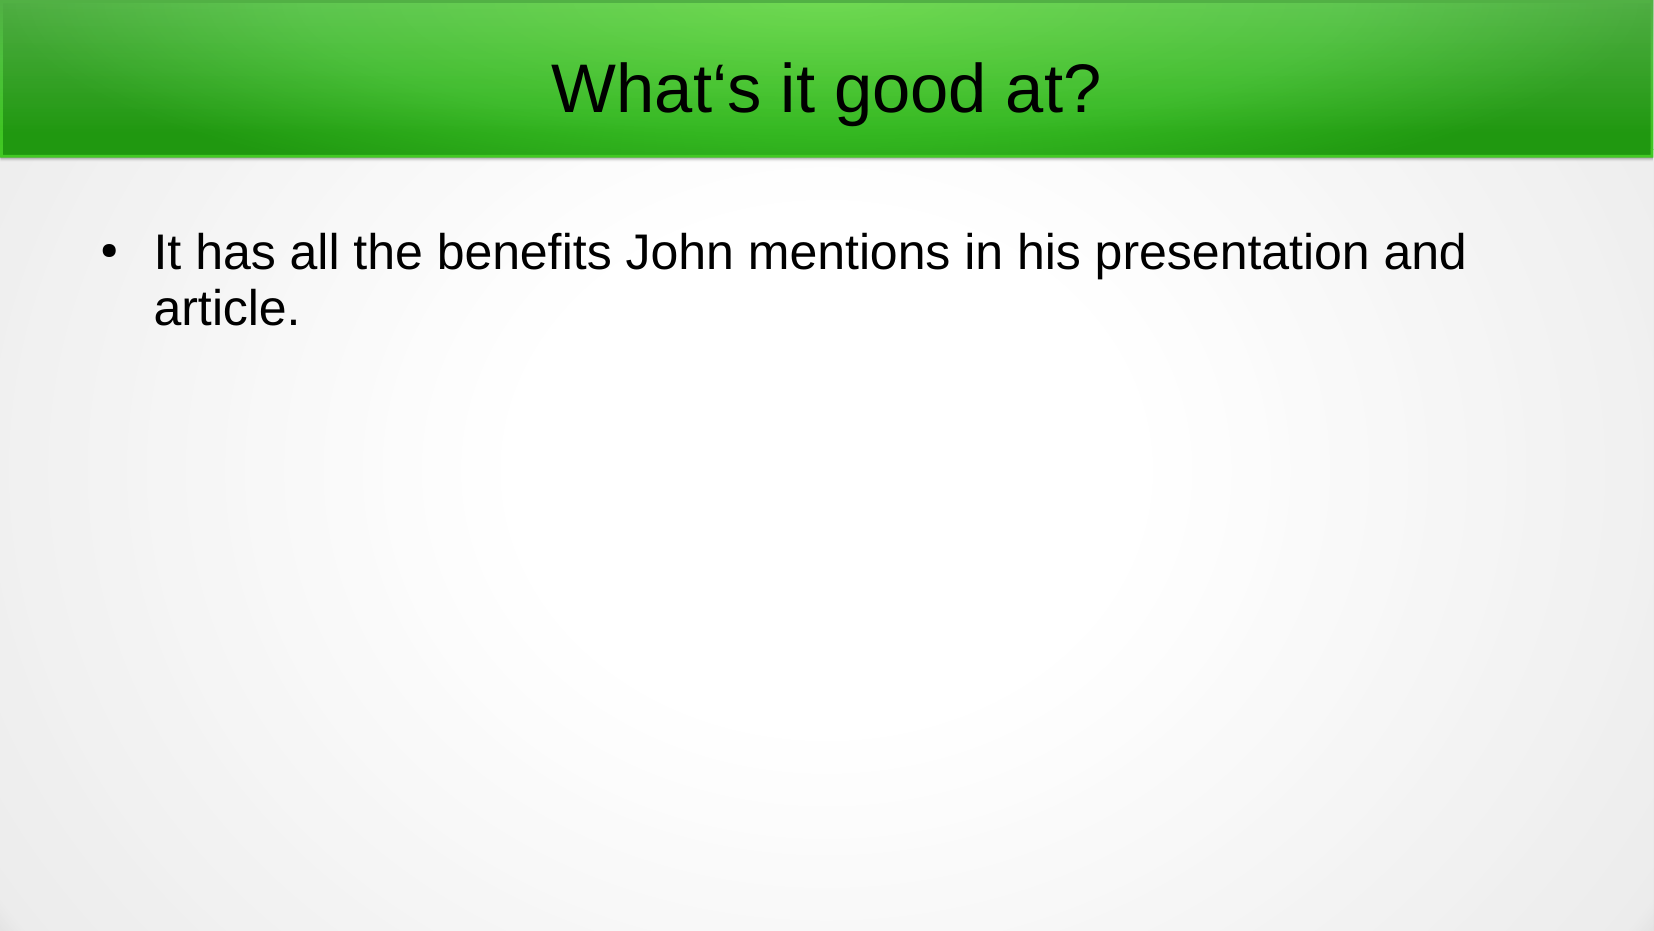

# What‘s it good at?
It has all the benefits John mentions in his presentation and article.